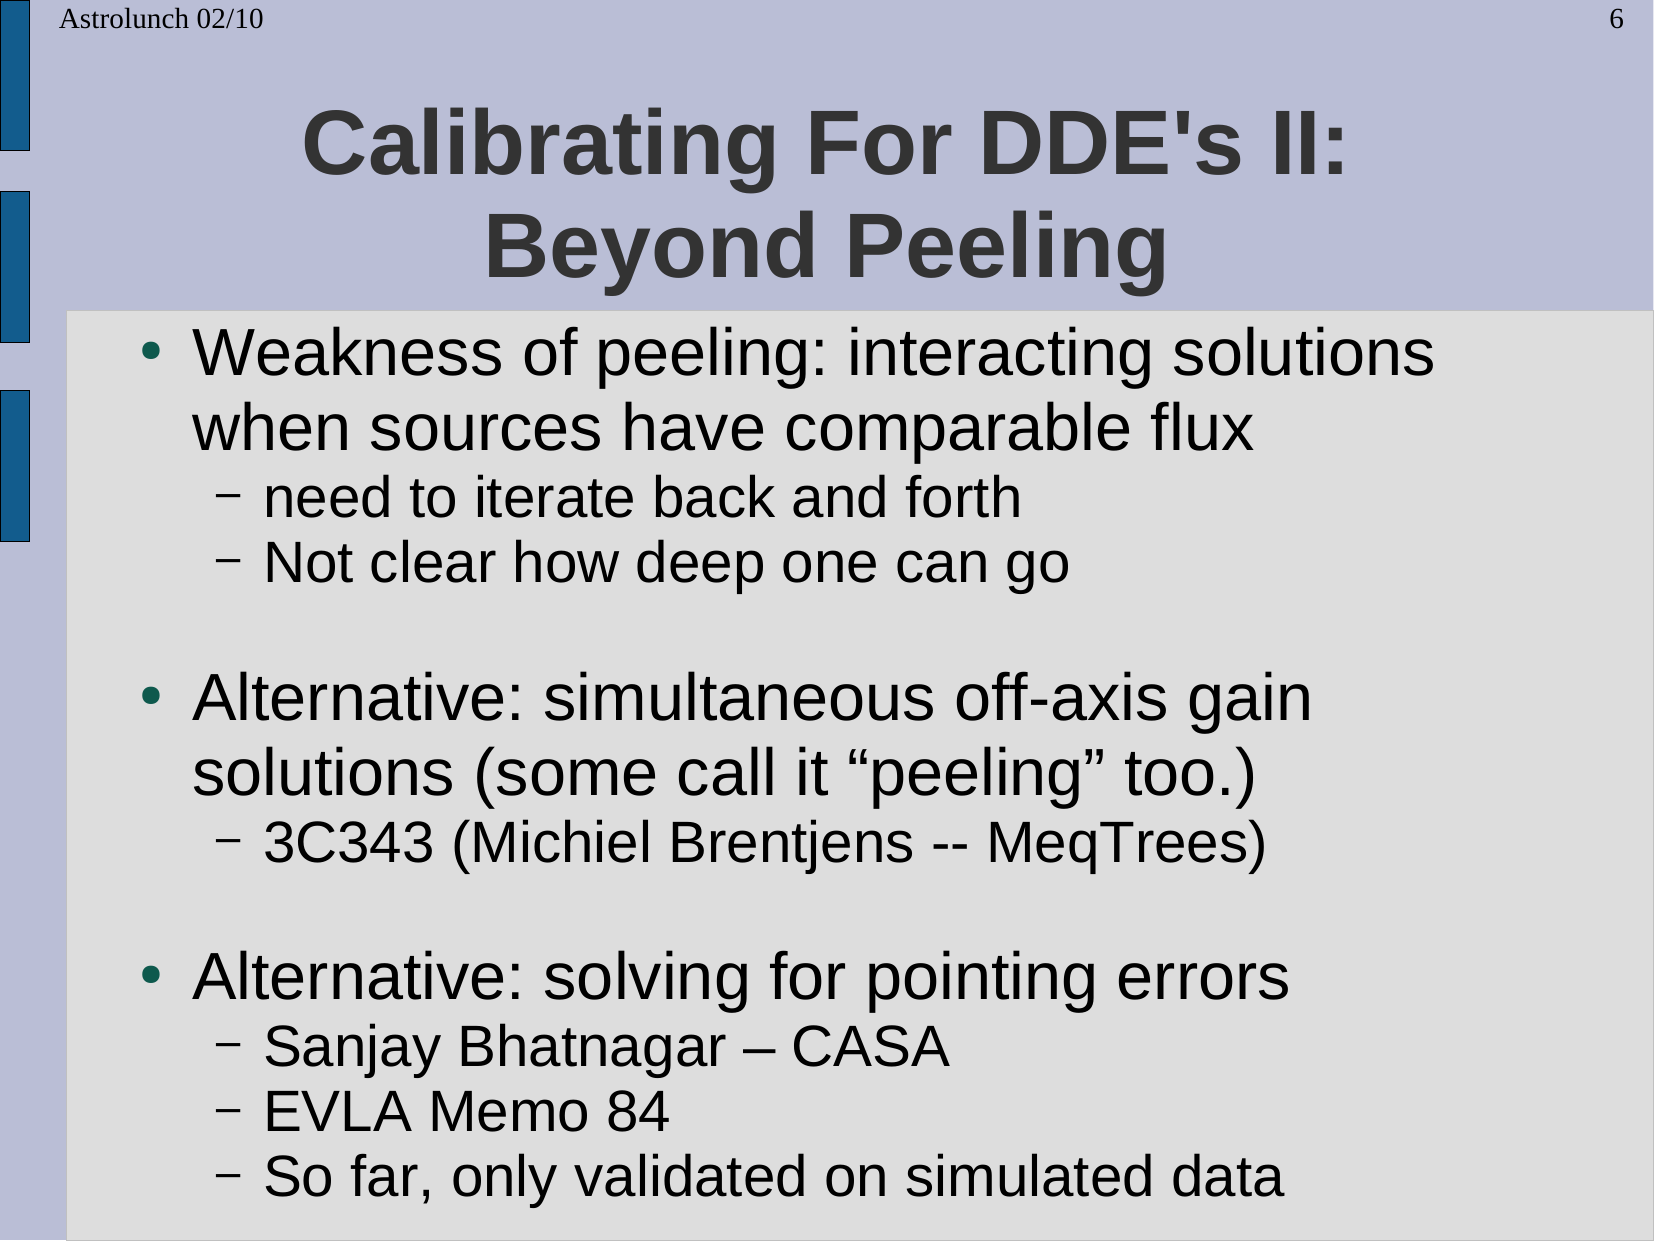

Astrolunch 02/10
6
# Calibrating For DDE's II: Beyond Peeling
Weakness of peeling: interacting solutions when sources have comparable flux
need to iterate back and forth
Not clear how deep one can go
Alternative: simultaneous off-axis gain solutions (some call it “peeling” too.)
3C343 (Michiel Brentjens -- MeqTrees)
Alternative: solving for pointing errors
Sanjay Bhatnagar – CASA
EVLA Memo 84
So far, only validated on simulated data